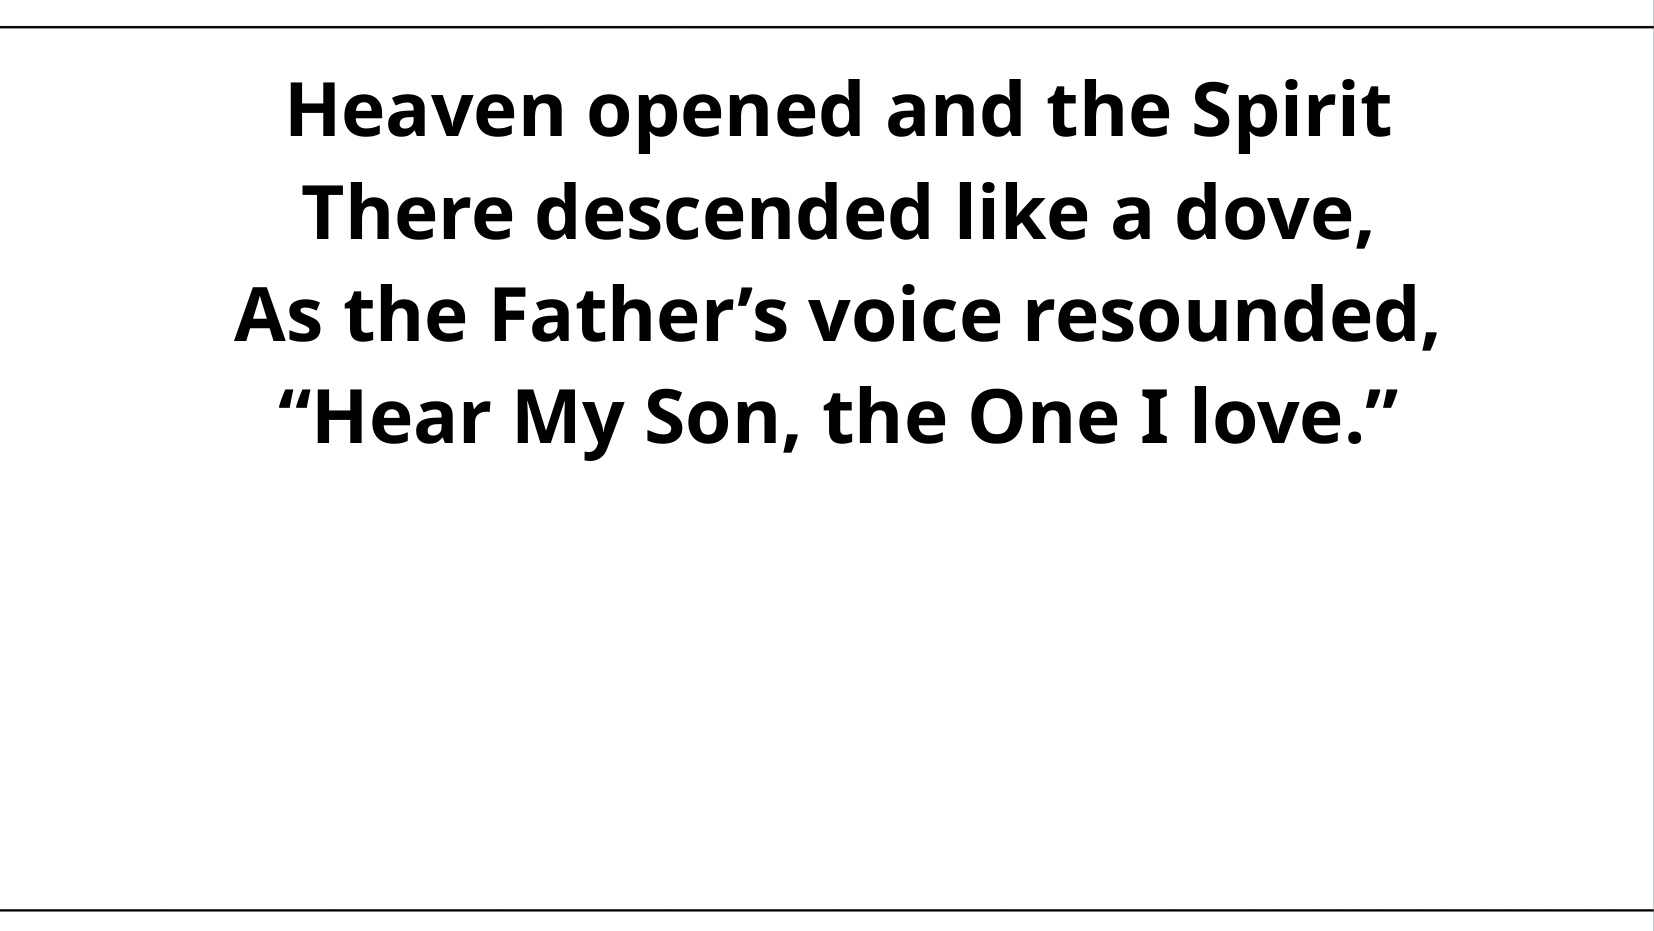

Heaven opened and the Spirit
There descended like a dove,
As the Father’s voice resounded,
“Hear My Son, the One I love.”